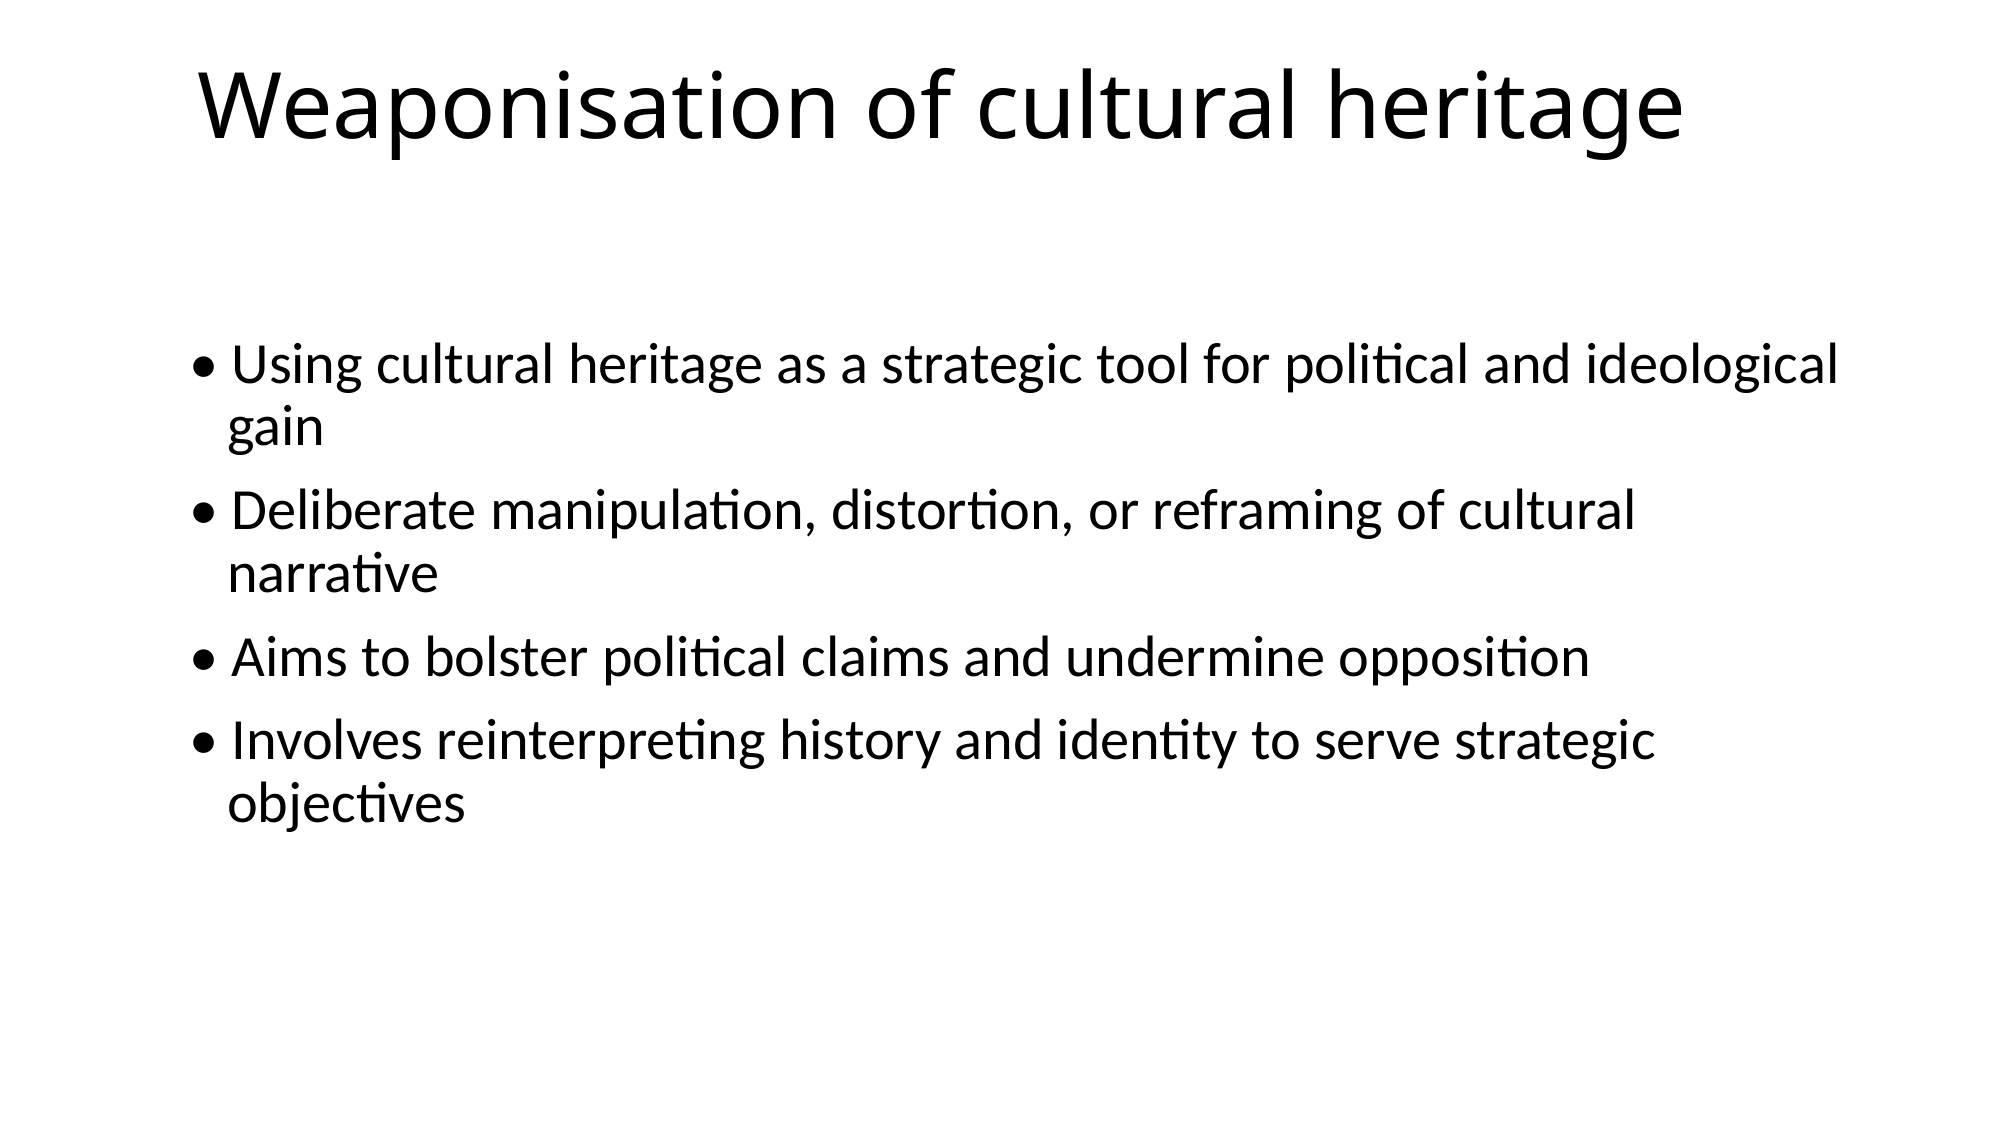

# Weaponisation of cultural heritage
• Using cultural heritage as a strategic tool for political and ideological gain
• Deliberate manipulation, distortion, or reframing of cultural narrative
• Aims to bolster political claims and undermine opposition
• Involves reinterpreting history and identity to serve strategic objectives